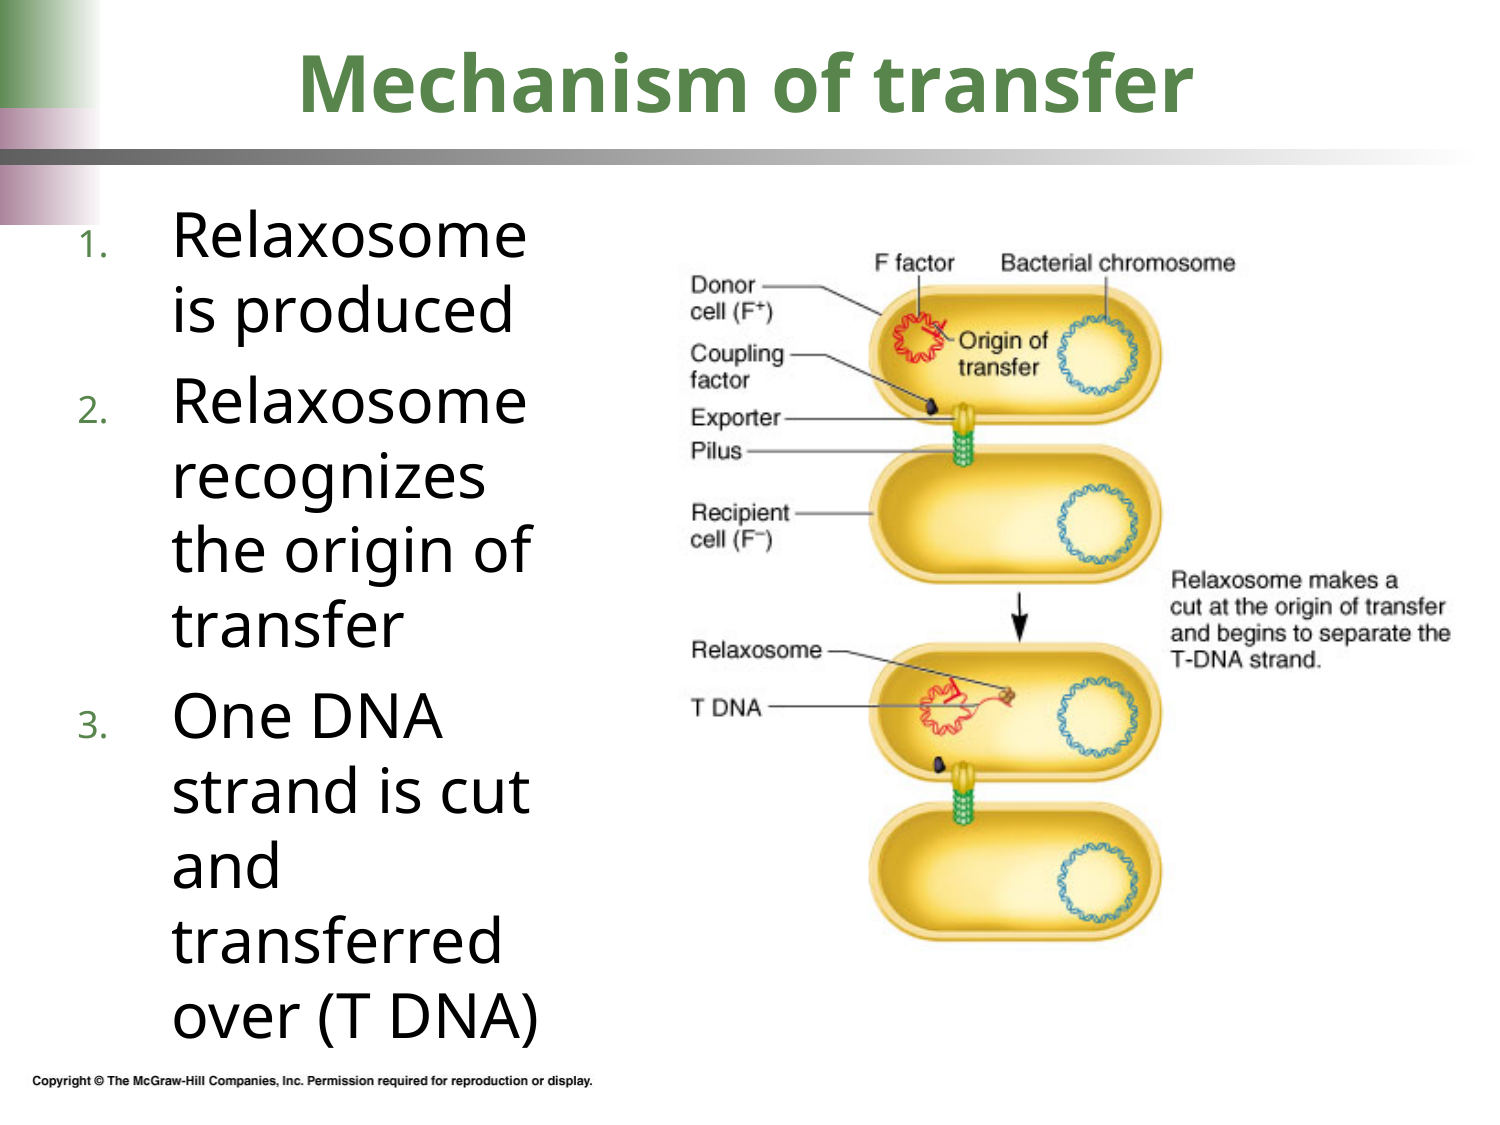

# Mechanism of transfer
Relaxosome is produced
Relaxosome recognizes the origin of transfer
One DNA strand is cut and transferred over (T DNA)